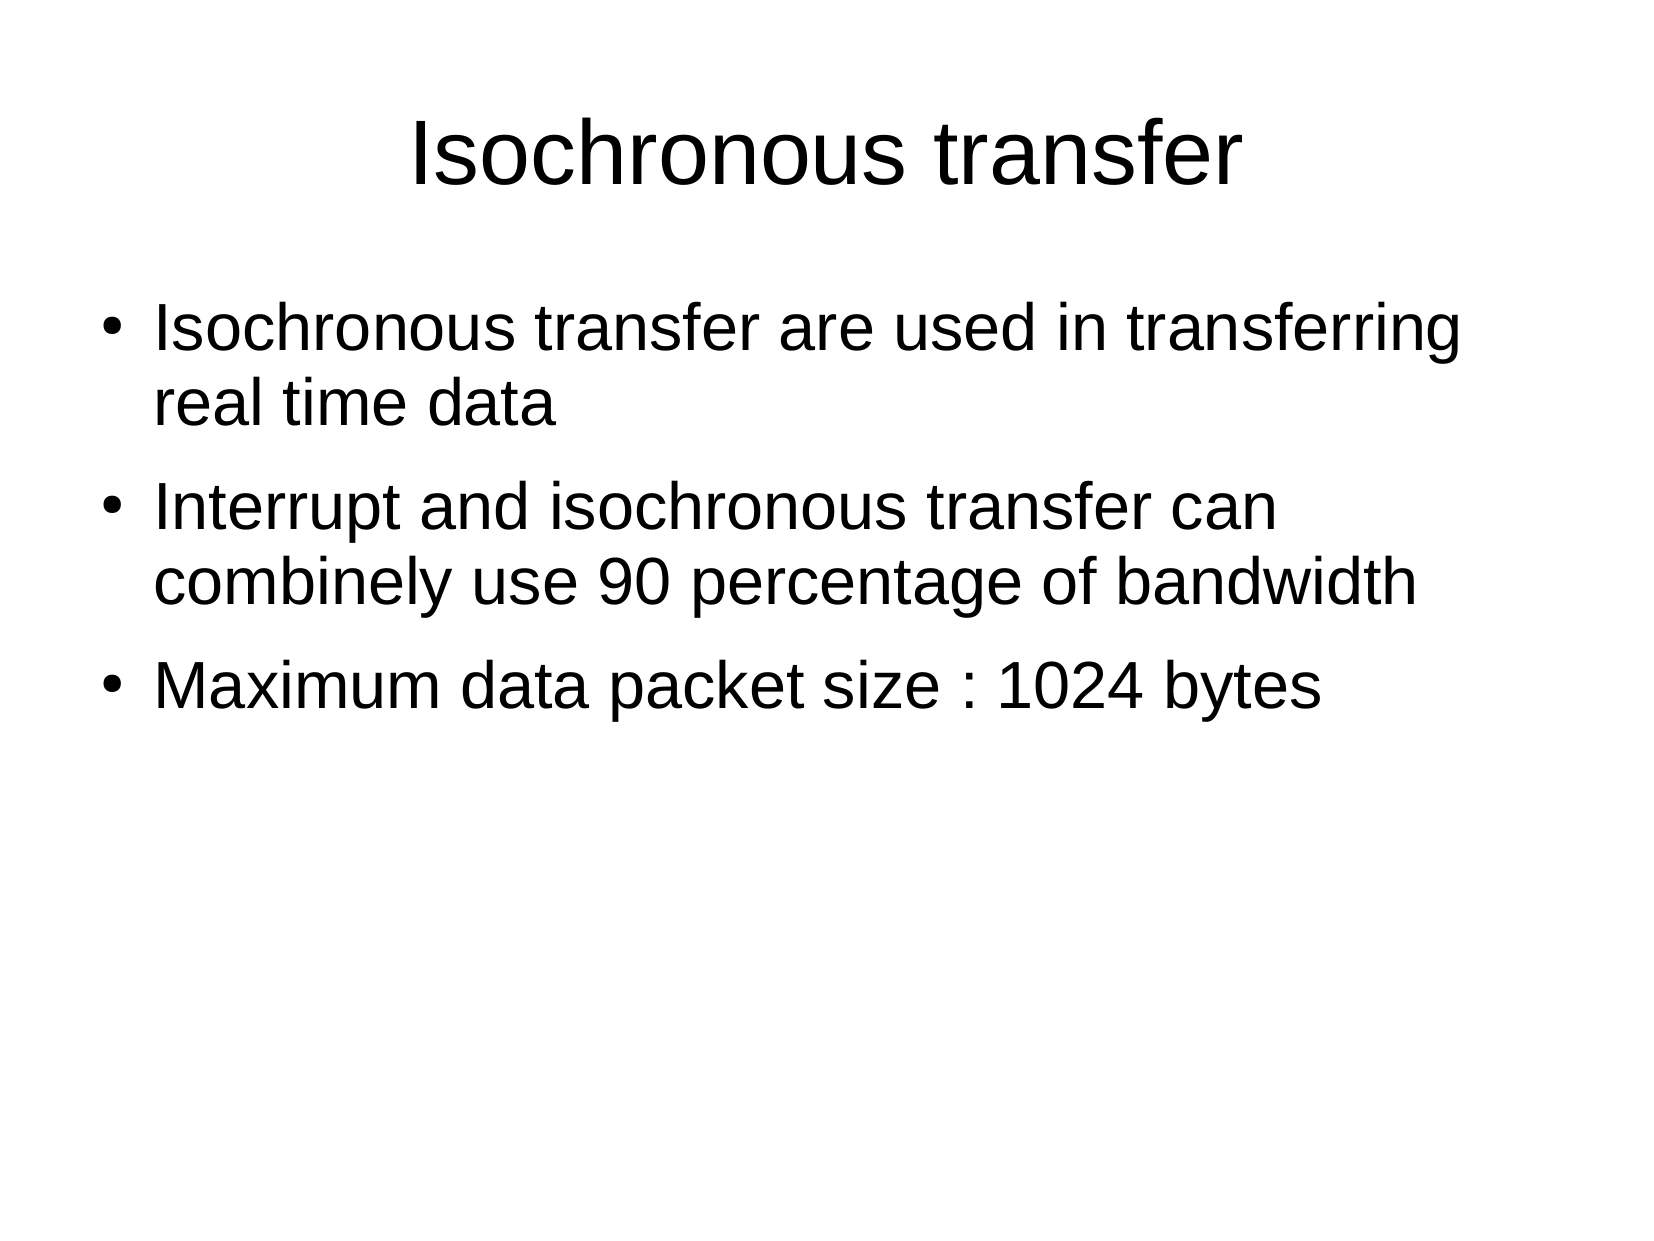

# Isochronous transfer
Isochronous transfer are used in transferring real time data
Interrupt and isochronous transfer can combinely use 90 percentage of bandwidth
Maximum data packet size : 1024 bytes